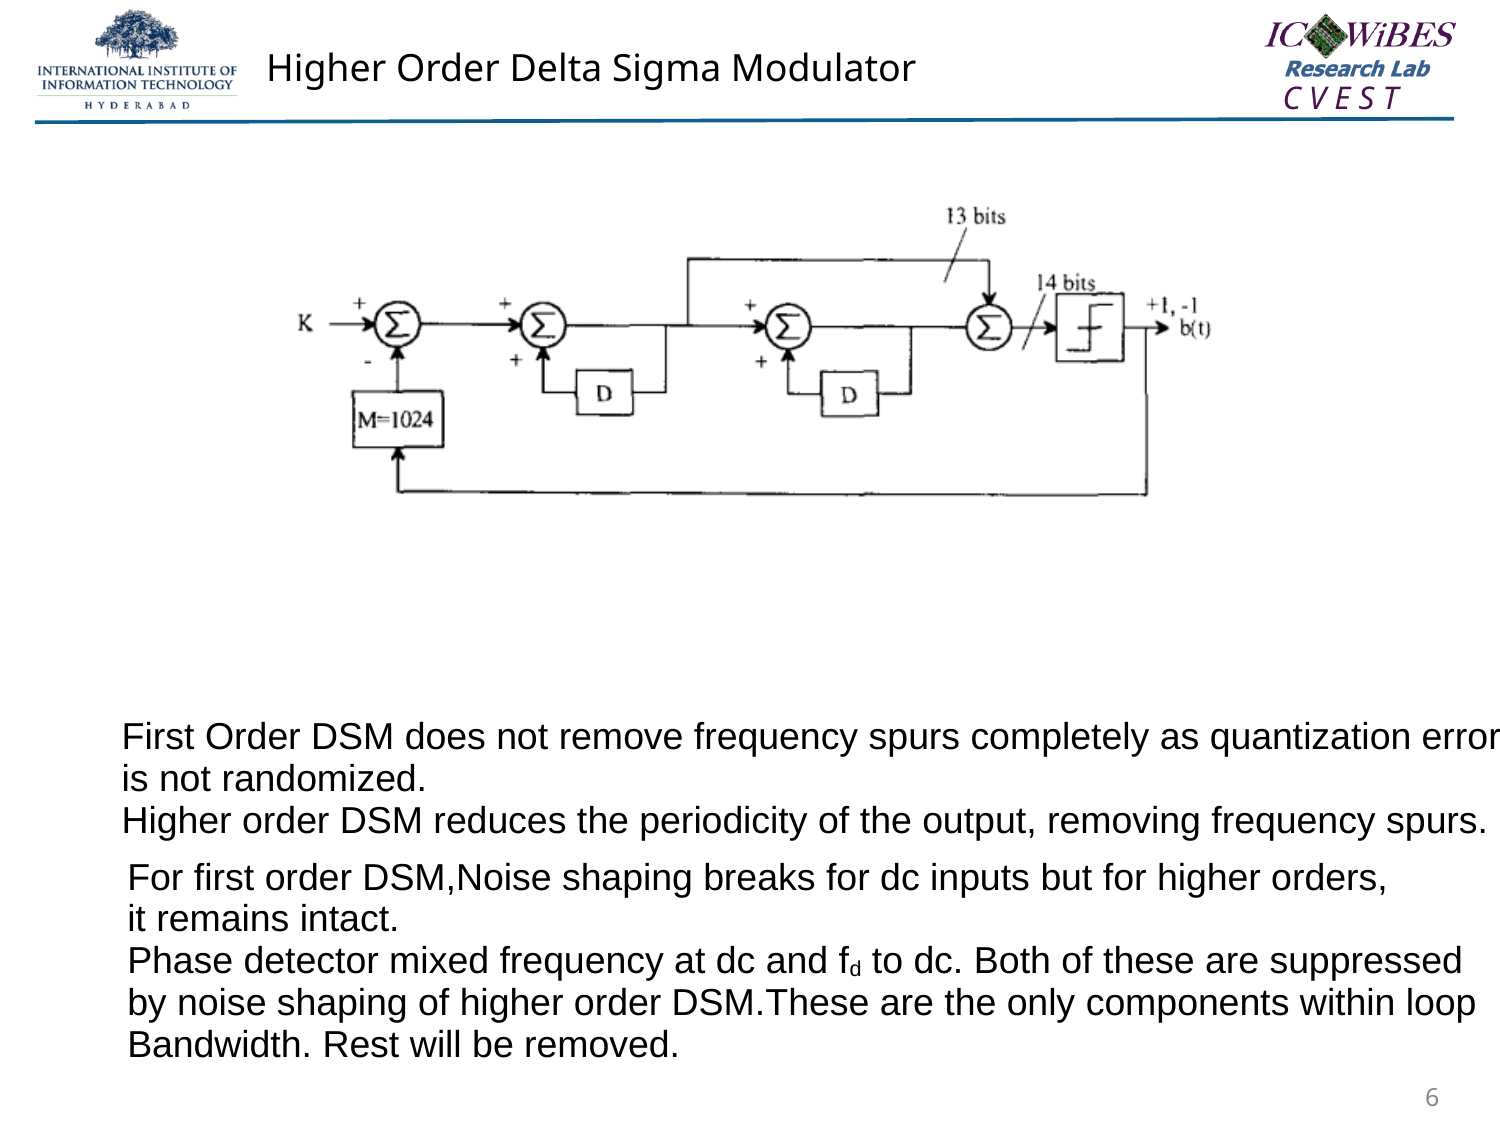

# Higher Order Delta Sigma Modulator
First Order DSM does not remove frequency spurs completely as quantization error
is not randomized.
Higher order DSM reduces the periodicity of the output, removing frequency spurs.
For first order DSM,Noise shaping breaks for dc inputs but for higher orders,
it remains intact.
Phase detector mixed frequency at dc and fd to dc. Both of these are suppressed
by noise shaping of higher order DSM.These are the only components within loop
Bandwidth. Rest will be removed.